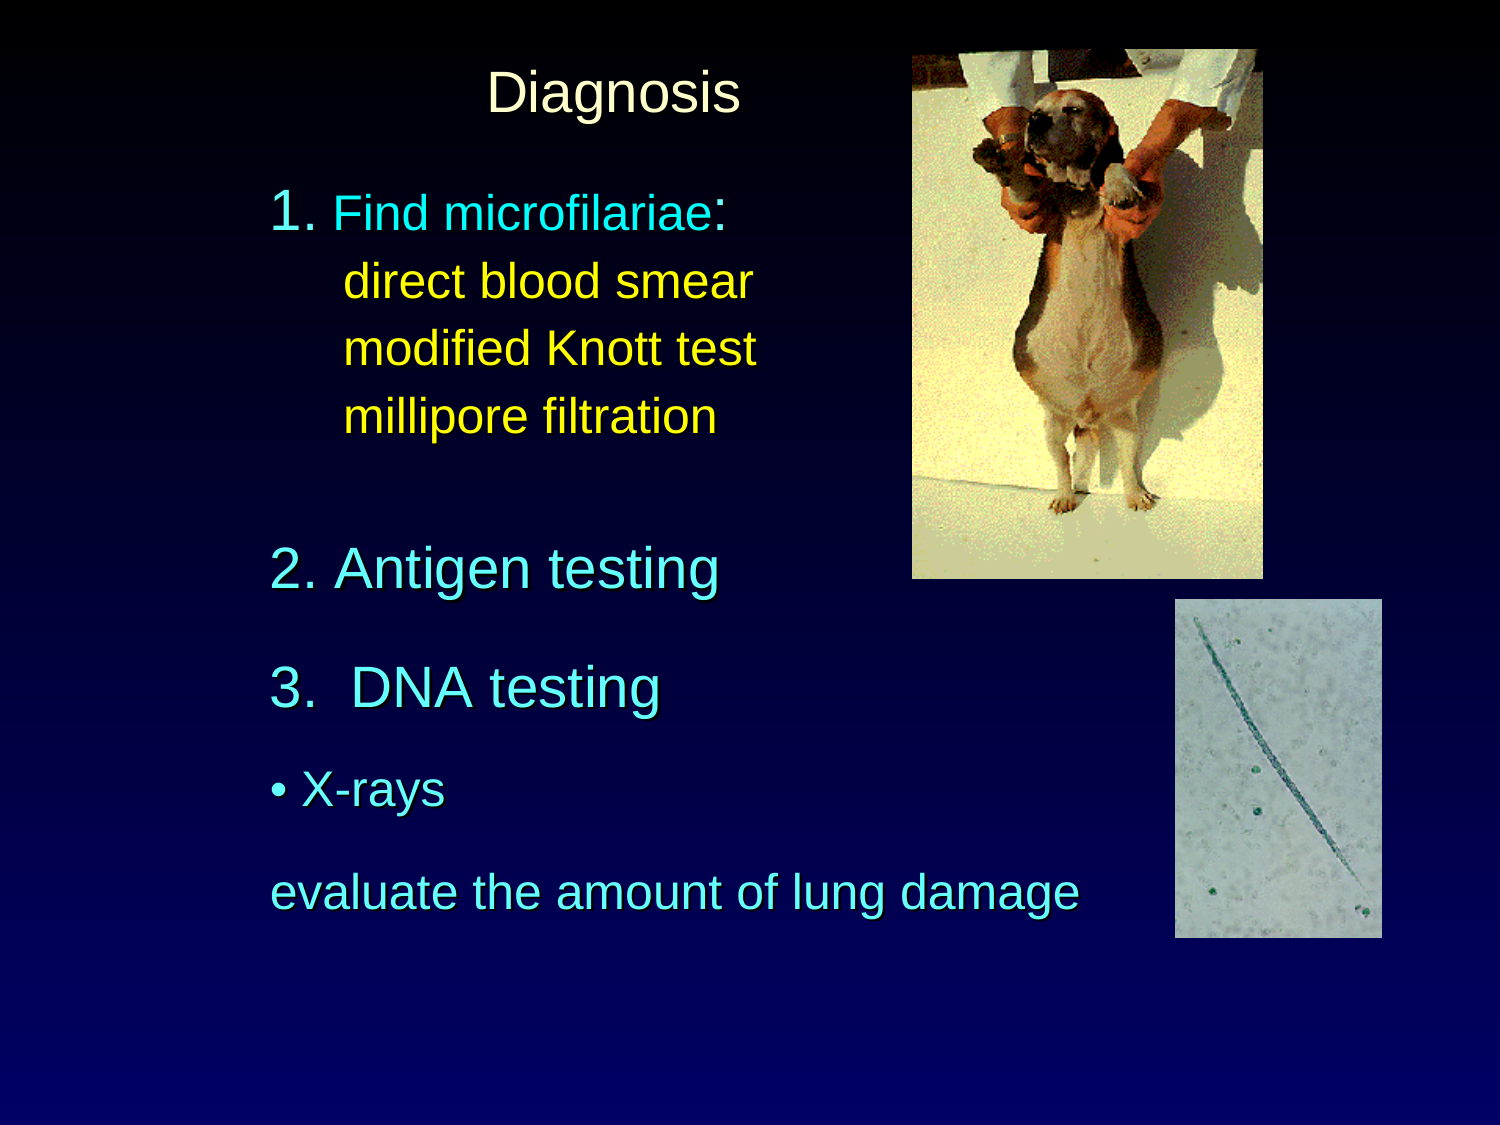

Diagnosis
1. Find microfilariae:
	direct blood smear
	modified Knott test
	millipore filtration
2. Antigen testing
3. DNA testing
• X-rays
evaluate the amount of lung damage